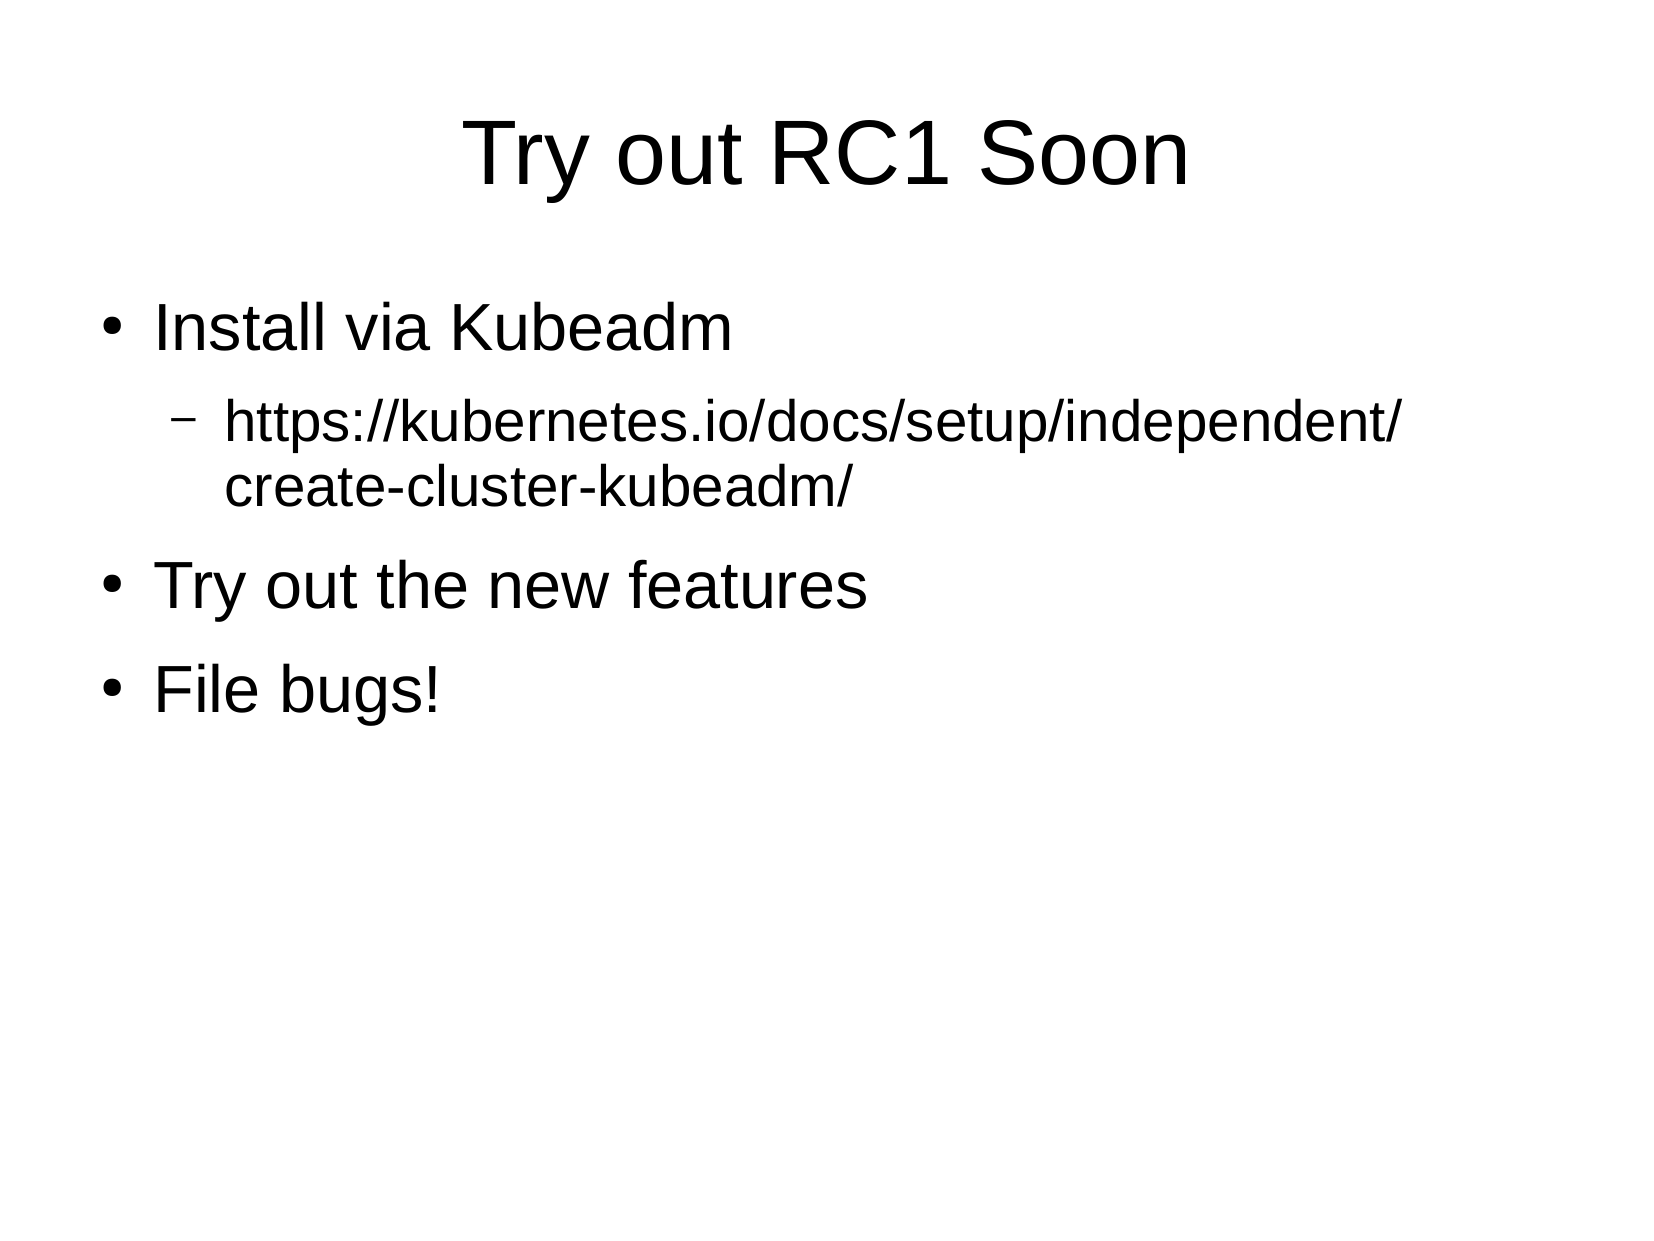

# Try out RC1 Soon
Install via Kubeadm
https://kubernetes.io/docs/setup/independent/
create-cluster-kubeadm/
Try out the new features
File bugs!